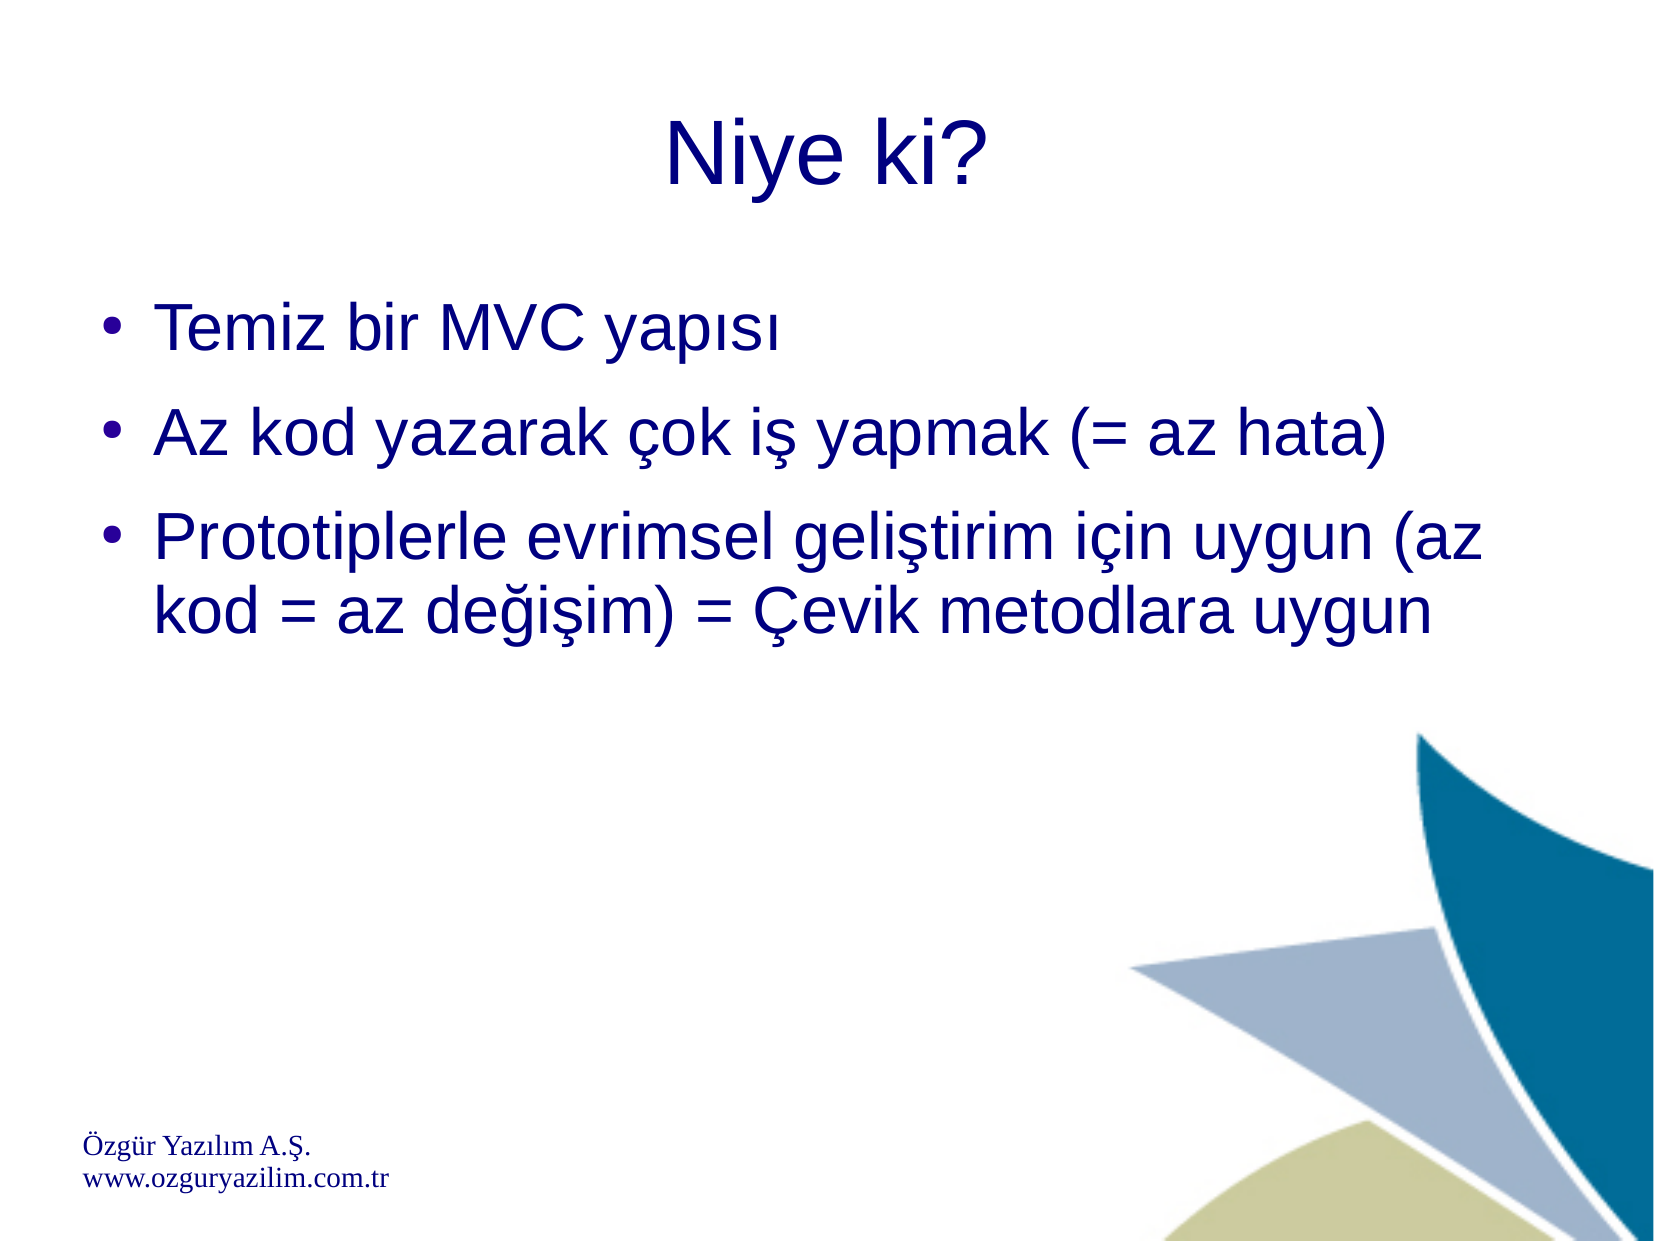

# Niye ki?
Temiz bir MVC yapısı
Az kod yazarak çok iş yapmak (= az hata)
Prototiplerle evrimsel geliştirim için uygun (az kod = az değişim) = Çevik metodlara uygun